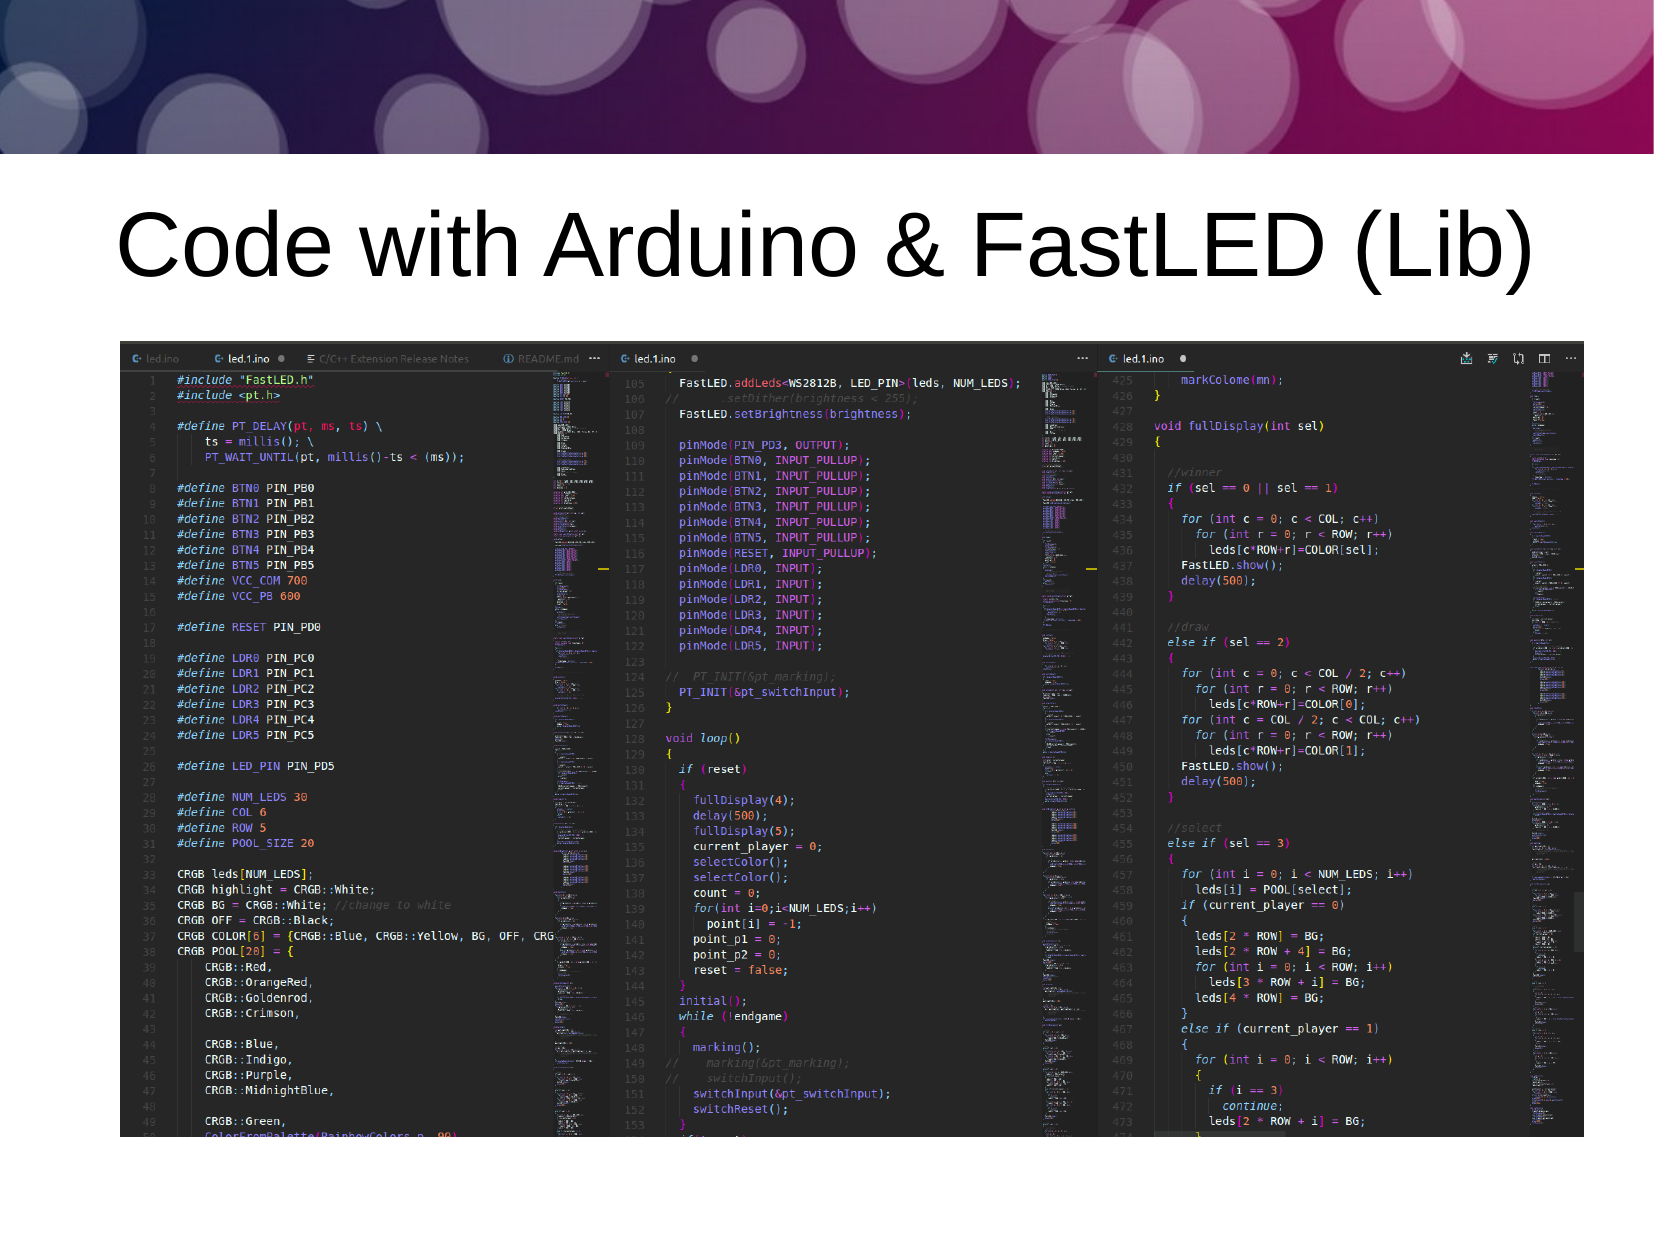

# Code with Arduino & FastLED (Lib)